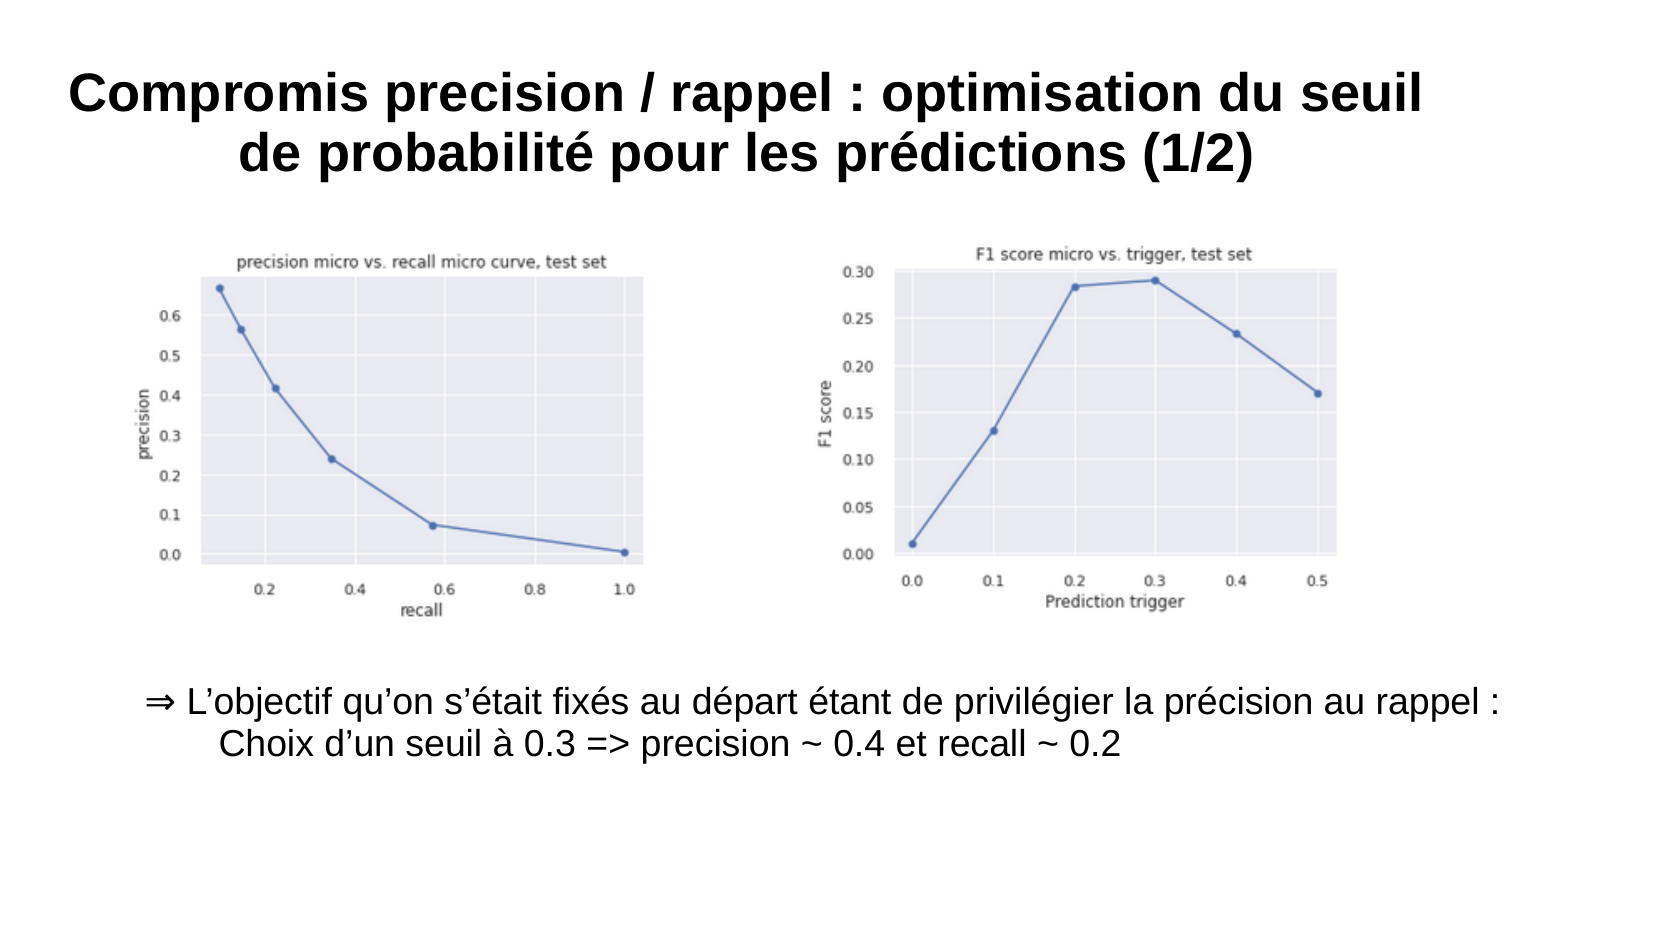

Compromis precision / rappel : optimisation du seuil
de probabilité pour les prédictions (1/2)
⇒ L’objectif qu’on s’était fixés au départ étant de privilégier la précision au rappel :
	Choix d’un seuil à 0.3 => precision ~ 0.4 et recall ~ 0.2